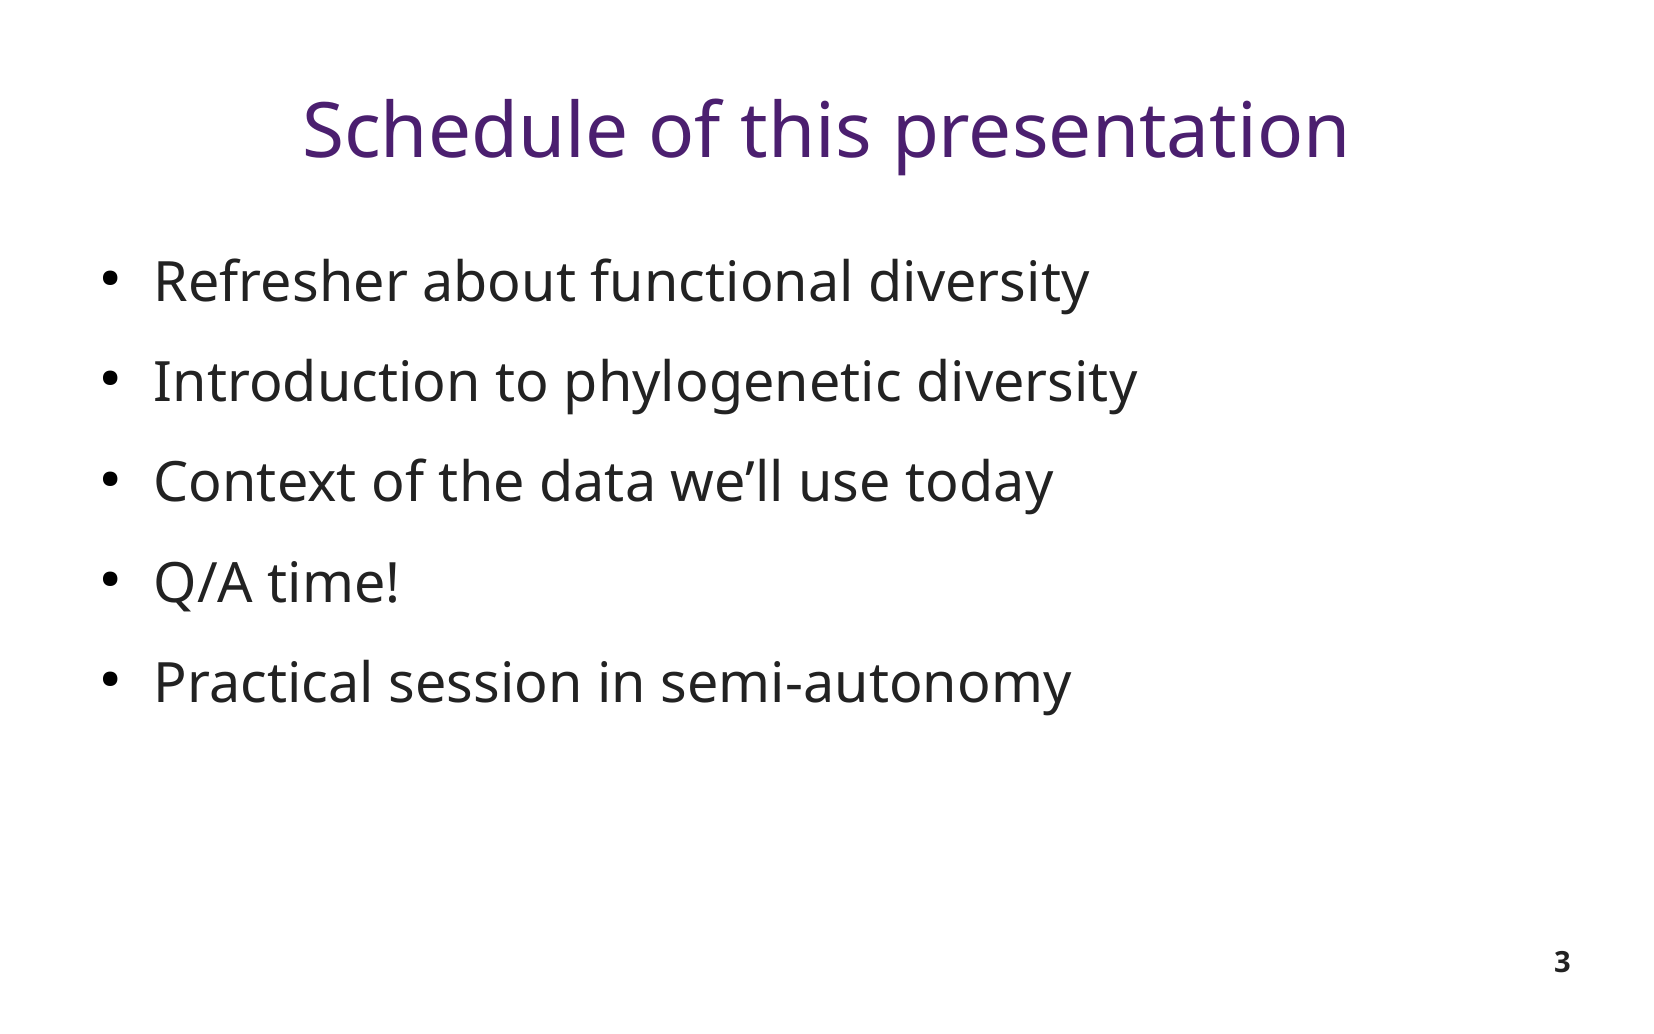

# Schedule of this presentation
Refresher about functional diversity
Introduction to phylogenetic diversity
Context of the data we’ll use today
Q/A time!
Practical session in semi-autonomy
3